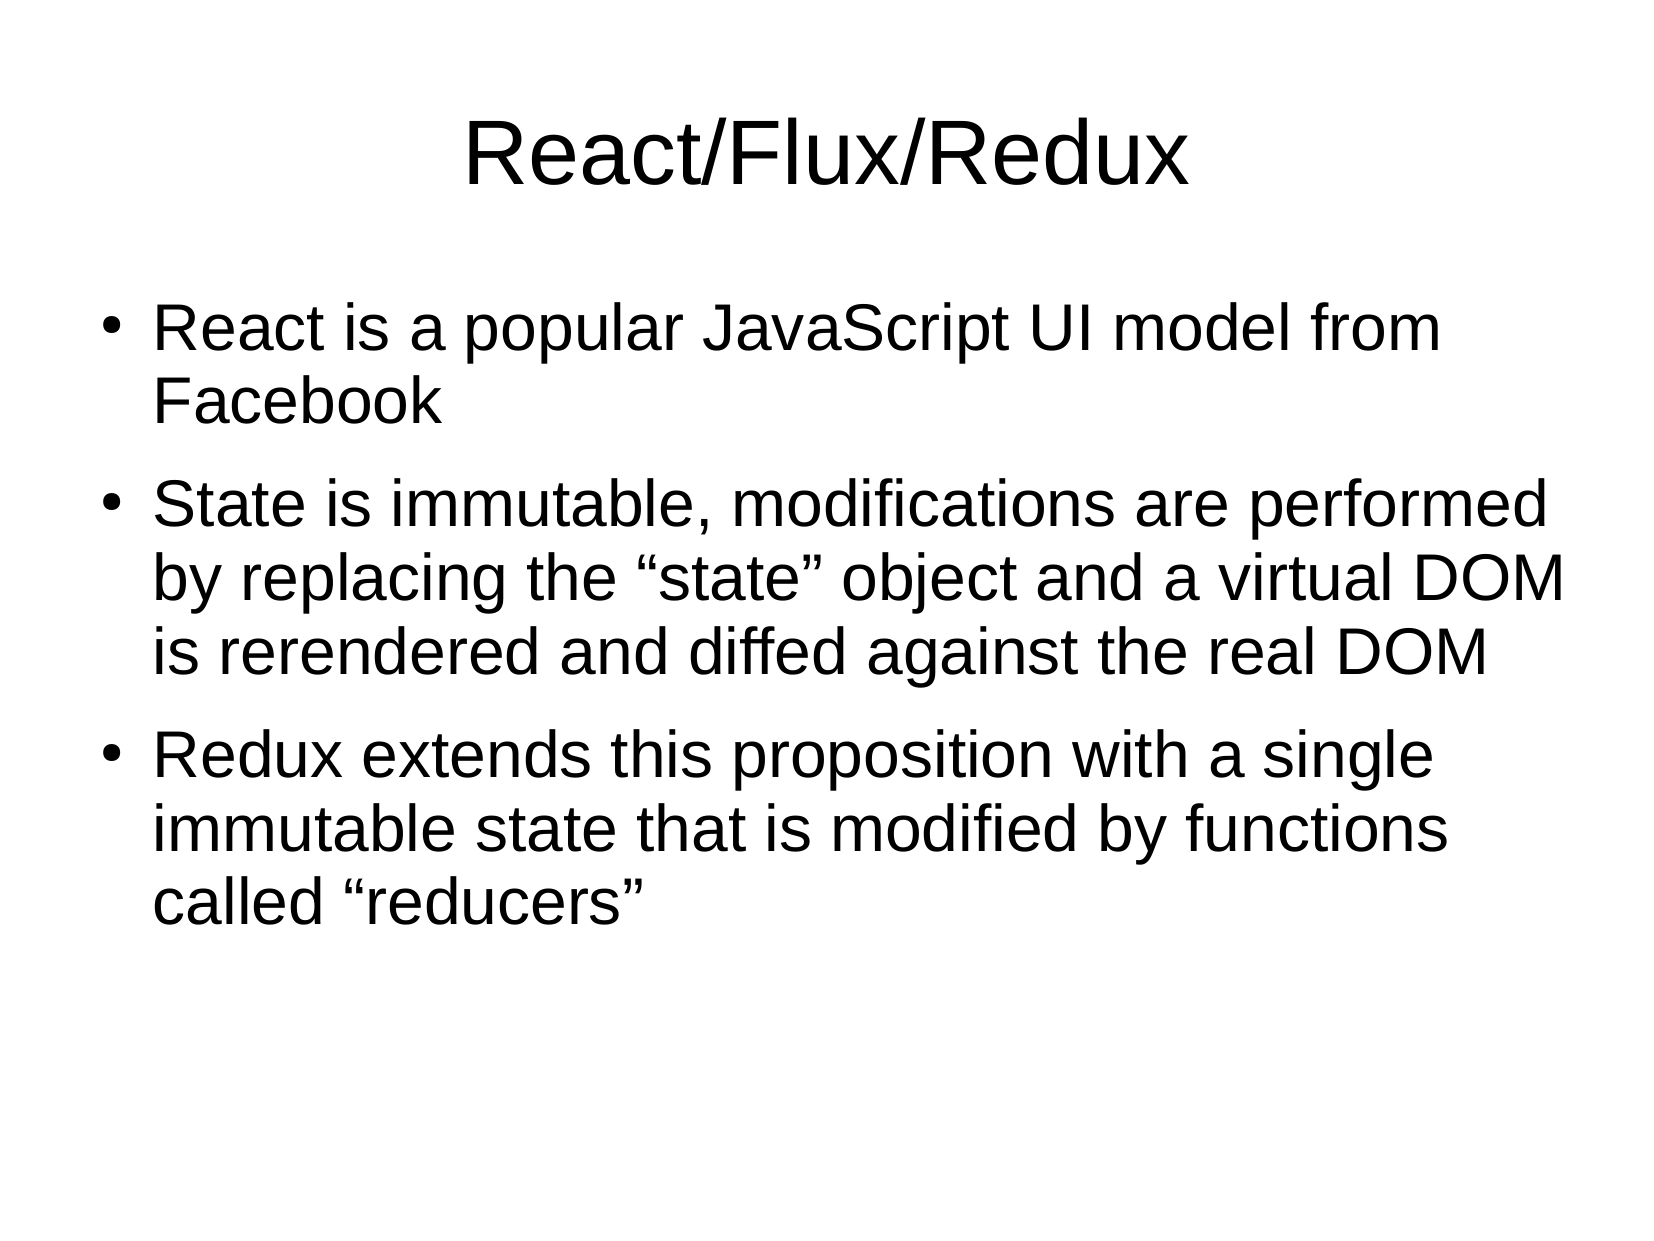

# React/Flux/Redux
React is a popular JavaScript UI model from Facebook
State is immutable, modifications are performed by replacing the “state” object and a virtual DOM is rerendered and diffed against the real DOM
Redux extends this proposition with a single immutable state that is modified by functions called “reducers”